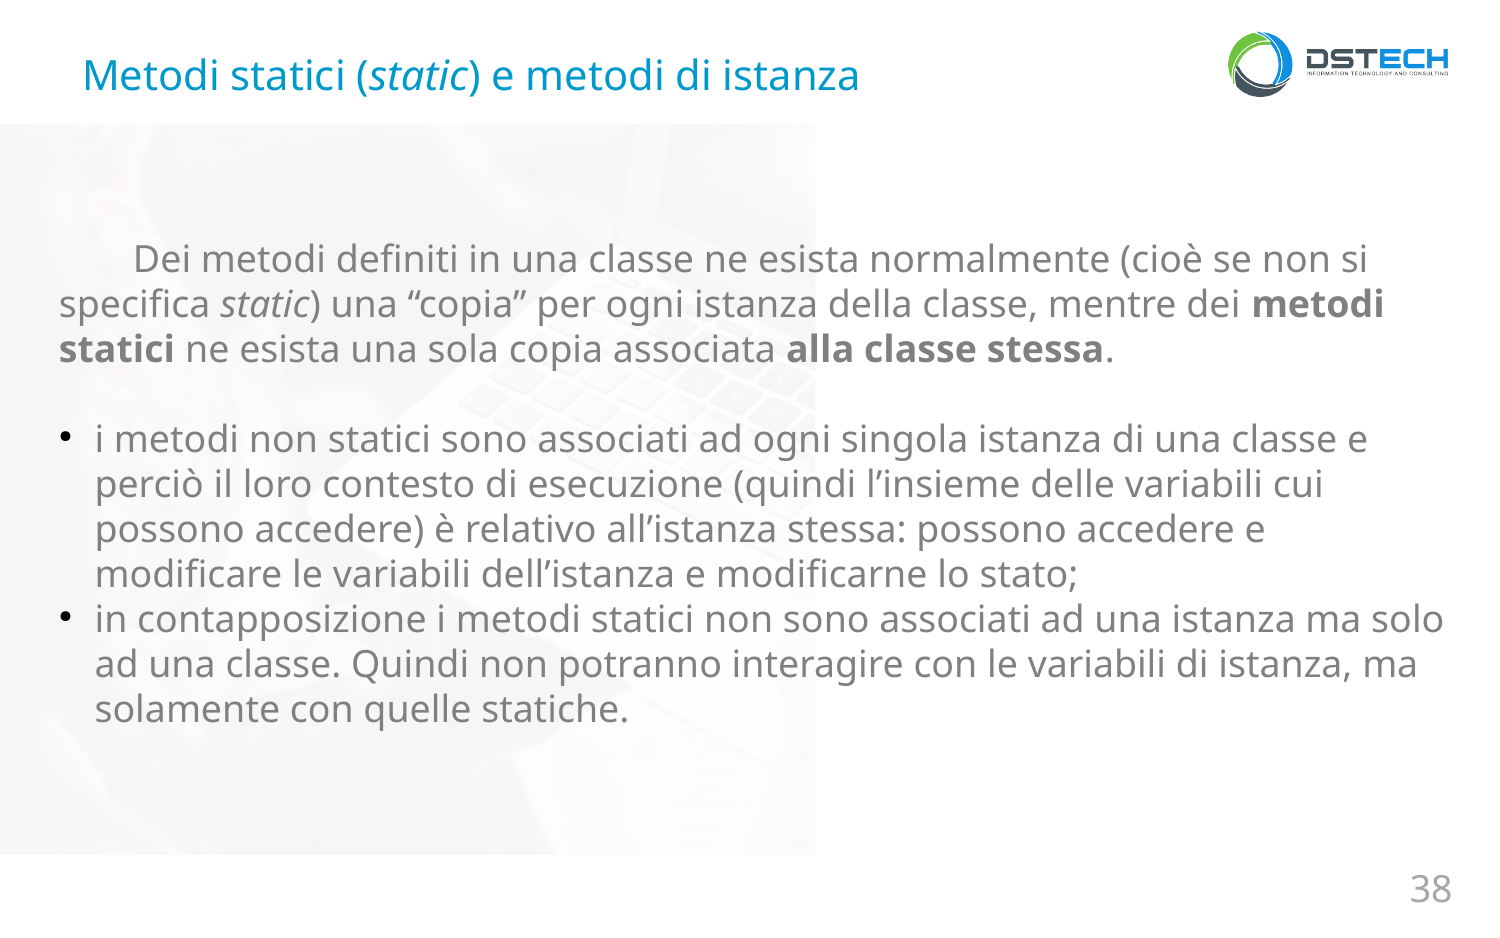

Metodi statici (static) e metodi di istanza
	Dei metodi definiti in una classe ne esista normalmente (cioè se non si specifica static) una “copia” per ogni istanza della classe, mentre dei metodi statici ne esista una sola copia associata alla classe stessa.
i metodi non statici sono associati ad ogni singola istanza di una classe e perciò il loro contesto di esecuzione (quindi l’insieme delle variabili cui possono accedere) è relativo all’istanza stessa: possono accedere e modificare le variabili dell’istanza e modificarne lo stato;
in contapposizione i metodi statici non sono associati ad una istanza ma solo ad una classe. Quindi non potranno interagire con le variabili di istanza, ma solamente con quelle statiche.
38